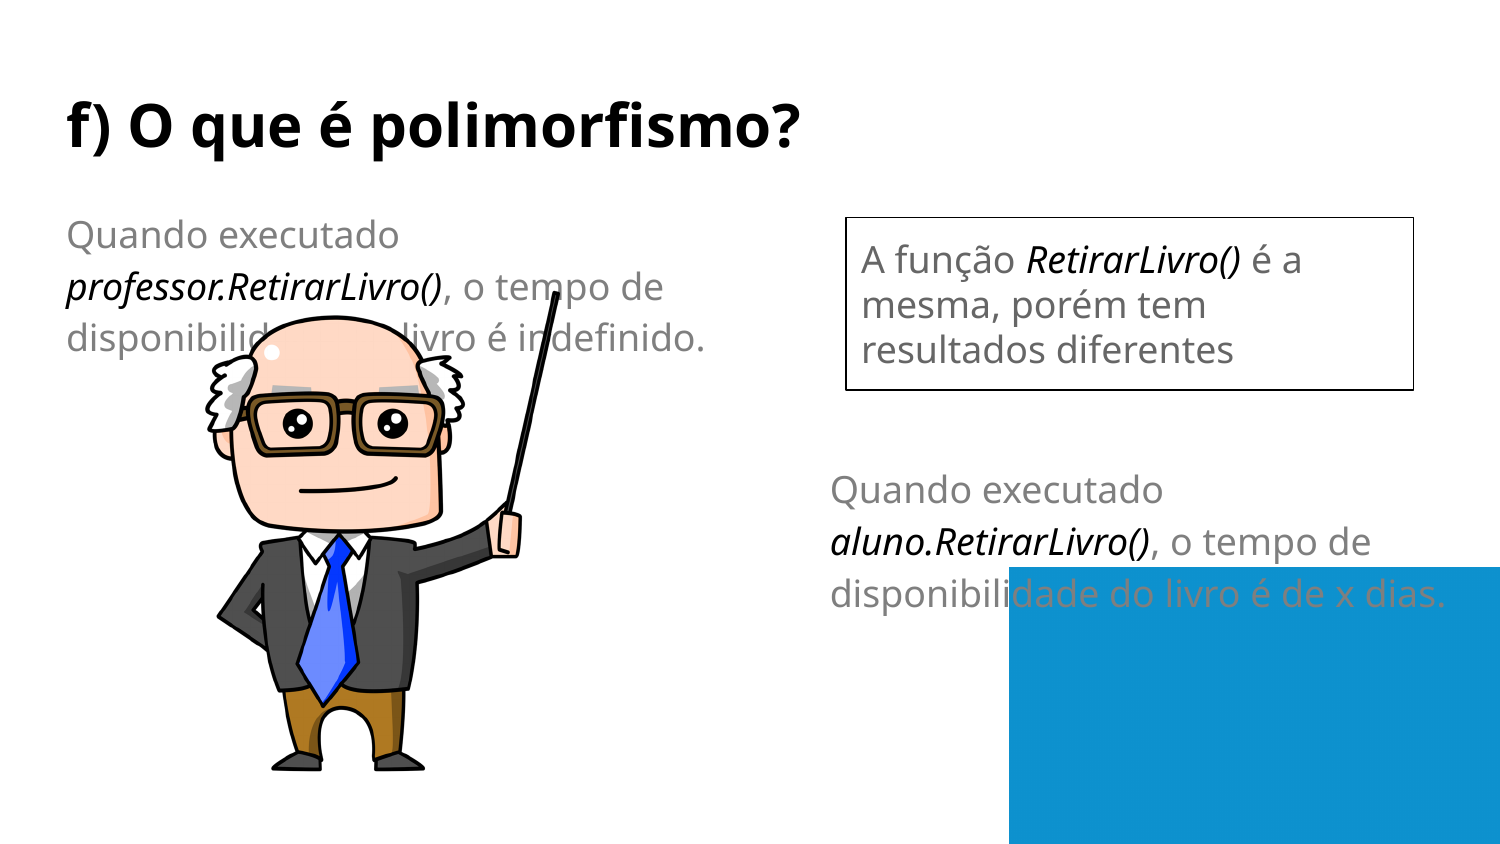

# f) O que é polimorfismo?
Quando executado professor.RetirarLivro(), o tempo de disponibilidade do livro é indefinido.
A função RetirarLivro() é a mesma, porém tem resultados diferentes
Quando executado aluno.RetirarLivro(), o tempo de disponibilidade do livro é de x dias.